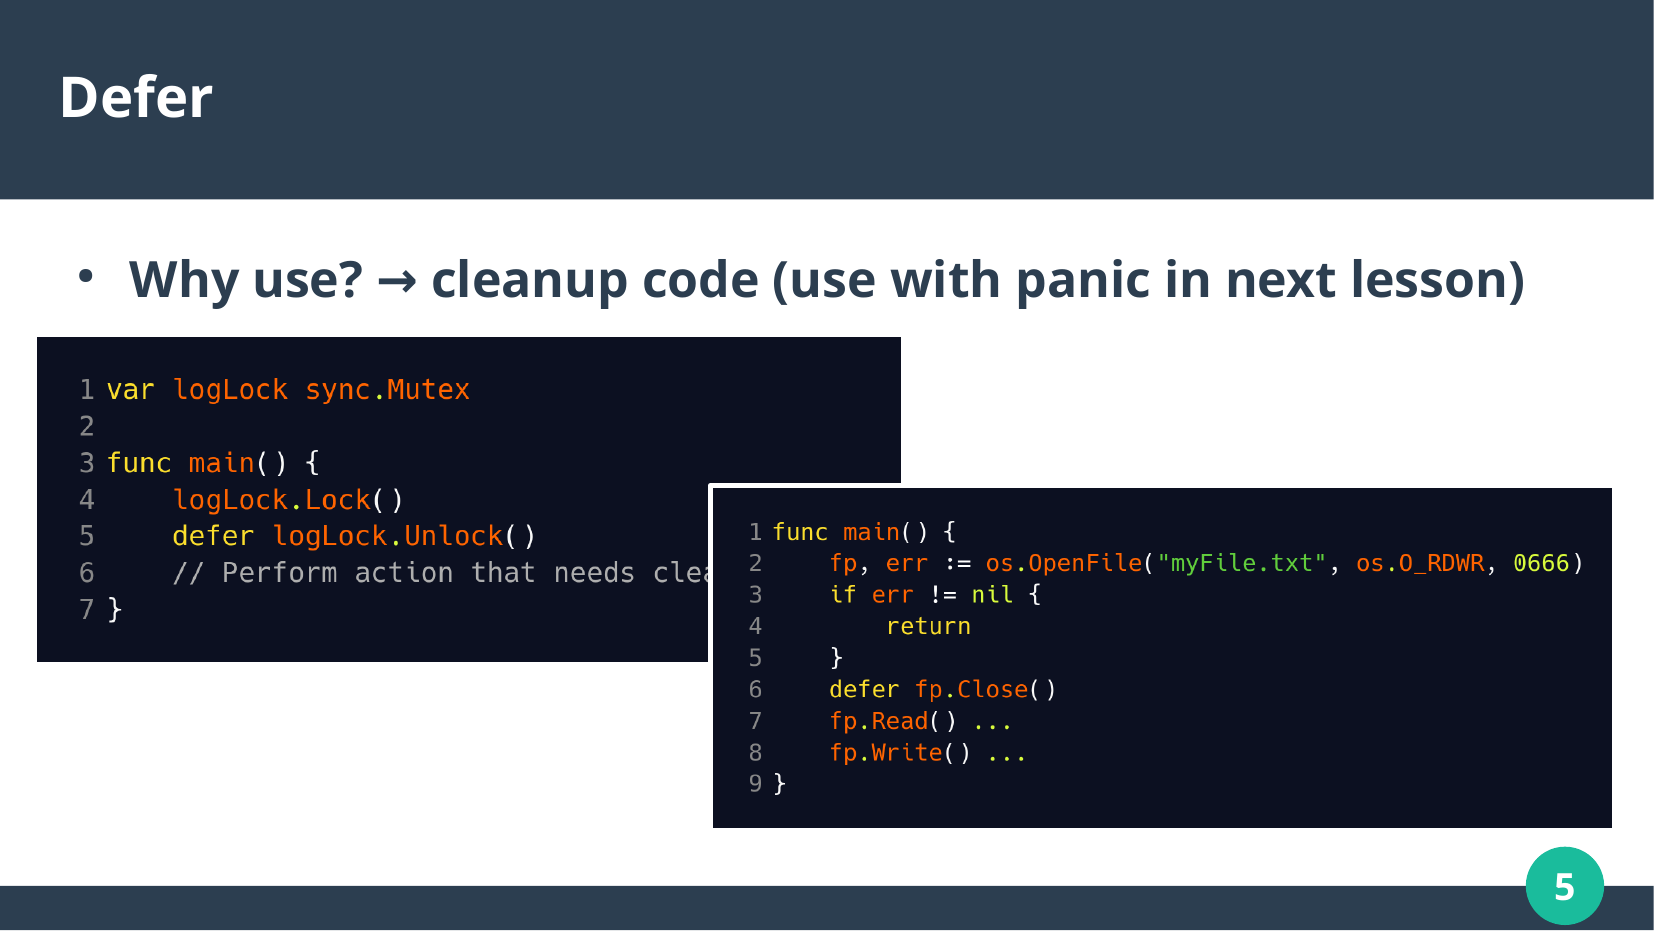

# Defer
Why use? → cleanup code (use with panic in next lesson)